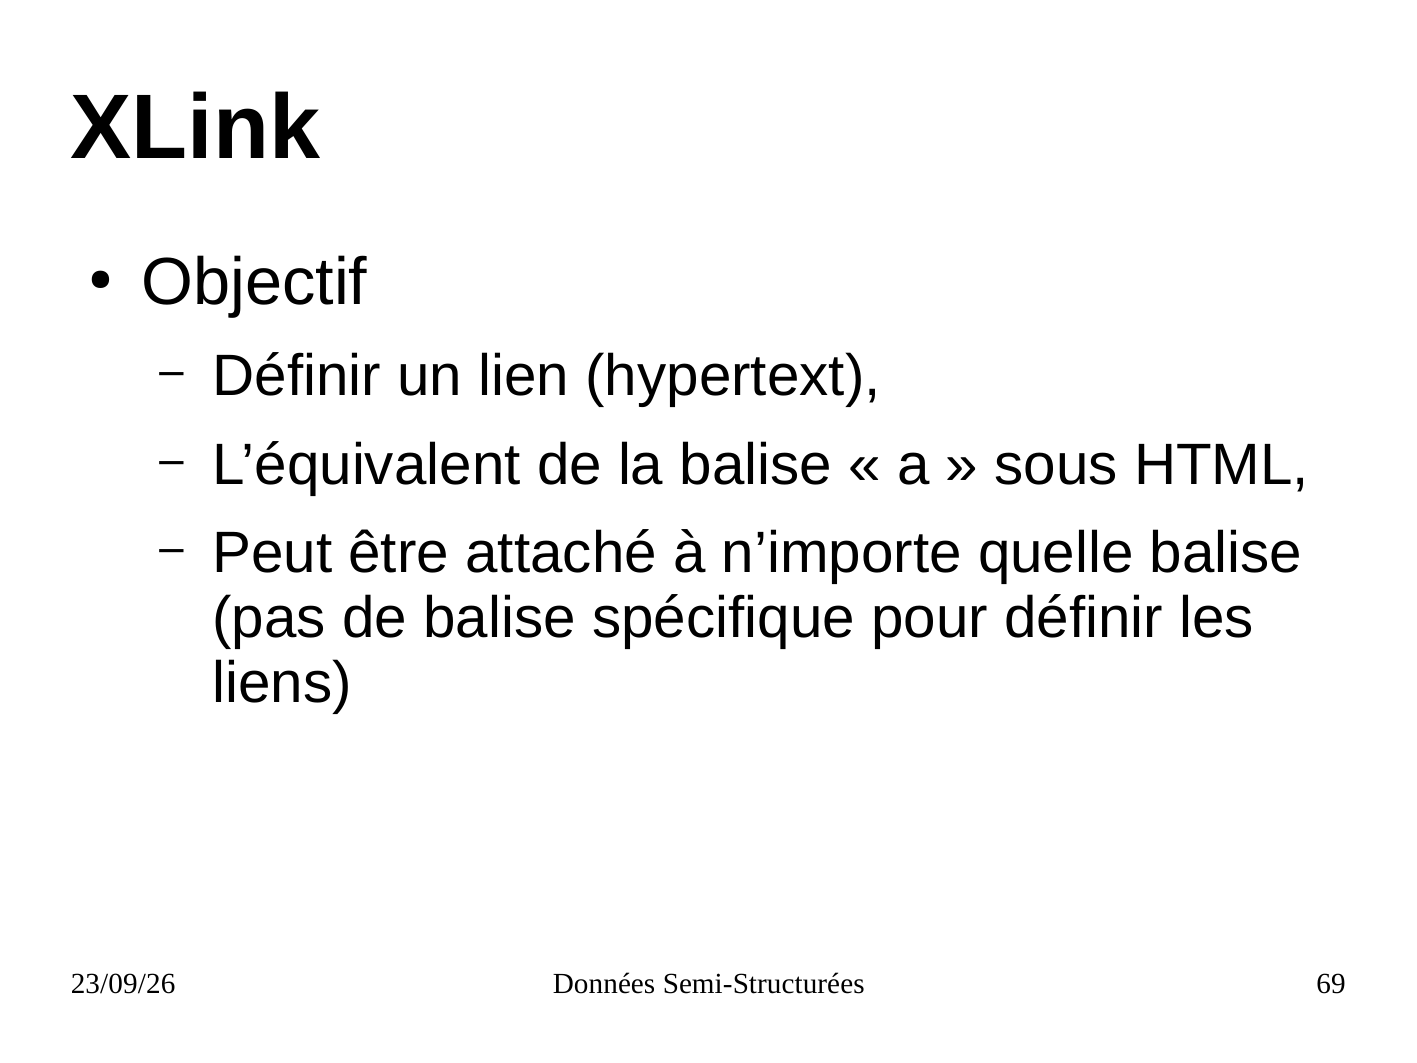

# XLink
Objectif
Définir un lien (hypertext),
L’équivalent de la balise « a » sous HTML,
Peut être attaché à n’importe quelle balise (pas de balise spécifique pour définir les liens)
Données Semi-Structurées
69